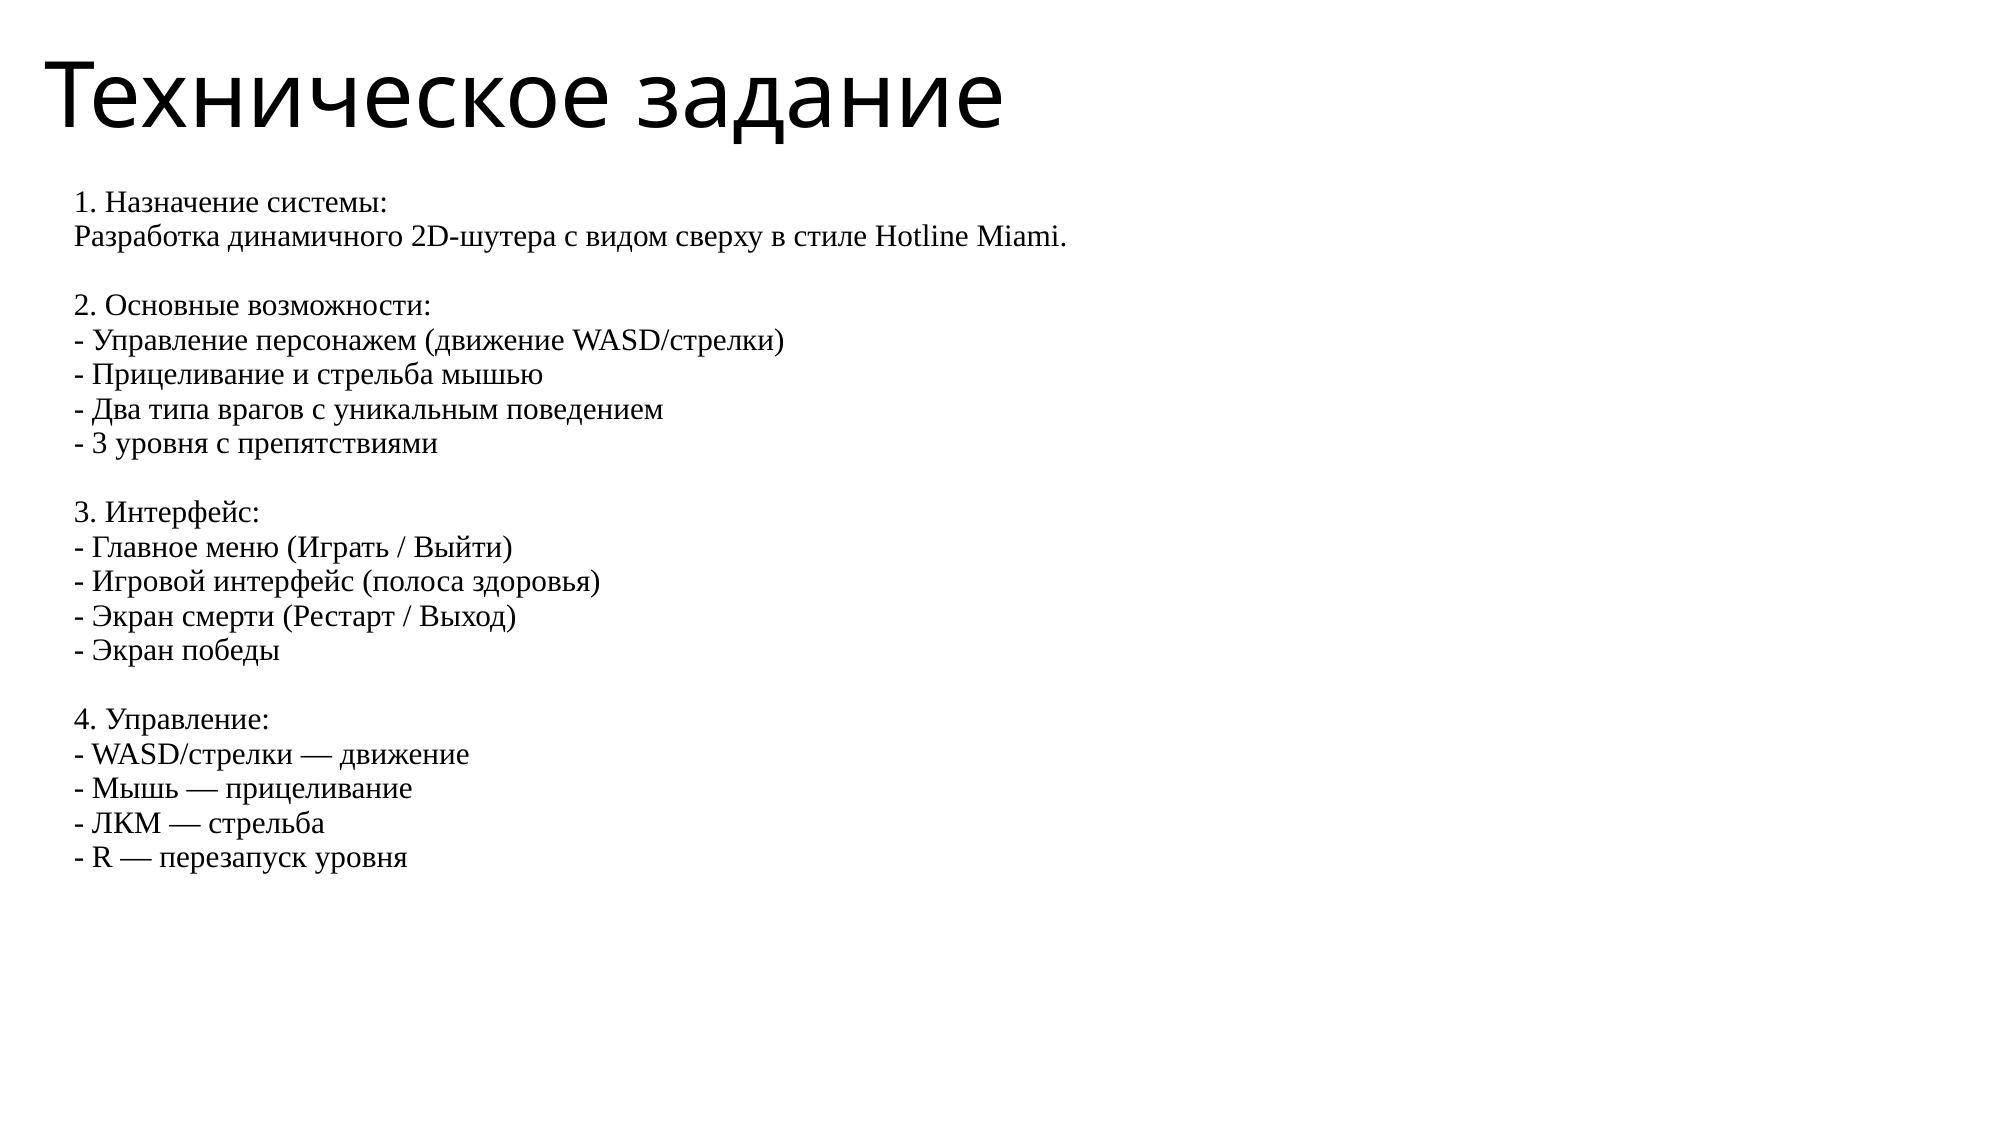

# Техническое задание
1. Назначение системы:
Разработка динамичного 2D-шутера с видом сверху в стиле Hotline Miami.
2. Основные возможности:
- Управление персонажем (движение WASD/стрелки)
- Прицеливание и стрельба мышью
- Два типа врагов с уникальным поведением
- 3 уровня с препятствиями
3. Интерфейс:
- Главное меню (Играть / Выйти)
- Игровой интерфейс (полоса здоровья)
- Экран смерти (Рестарт / Выход)
- Экран победы
4. Управление:
- WASD/стрелки — движение
- Мышь — прицеливание
- ЛКМ — стрельба
- R — перезапуск уровня